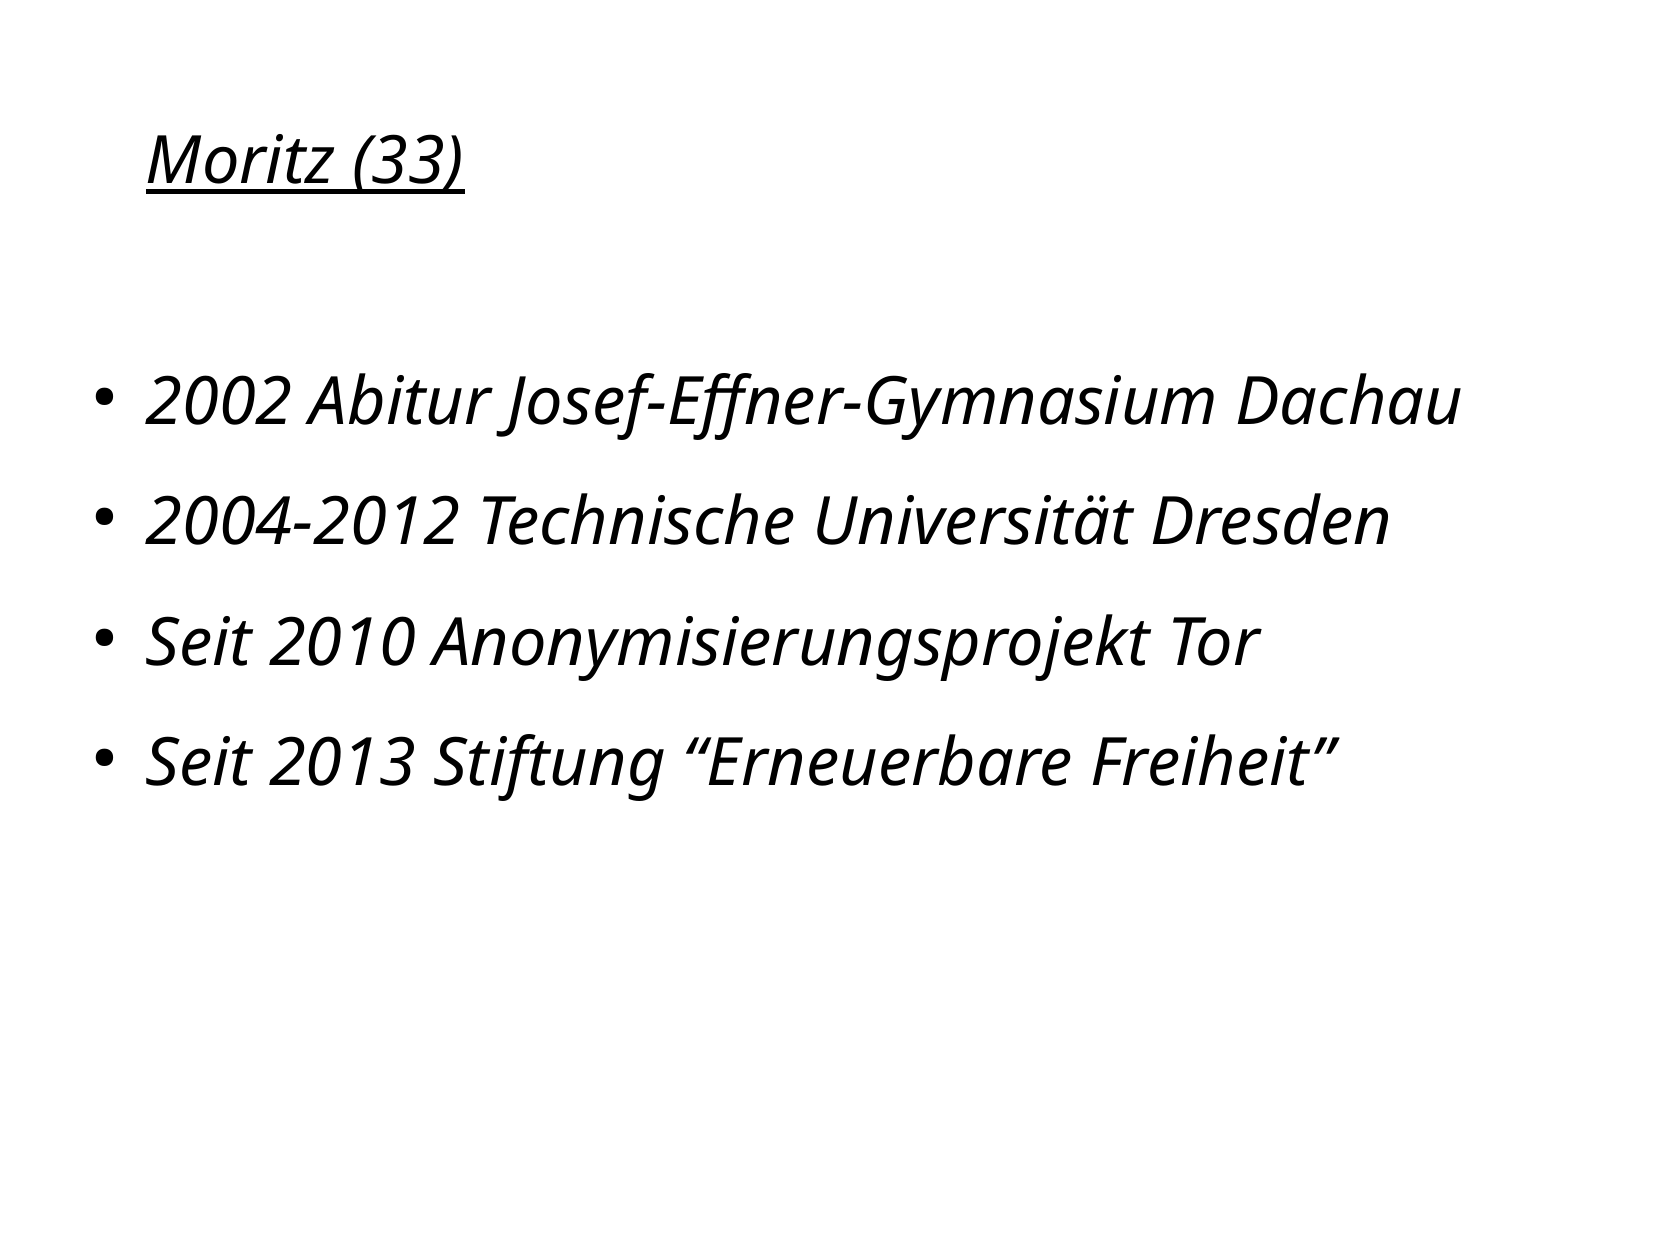

# Moritz (33)
2002 Abitur Josef-Effner-Gymnasium Dachau
2004-2012 Technische Universität Dresden
Seit 2010 Anonymisierungsprojekt Tor
Seit 2013 Stiftung “Erneuerbare Freiheit”